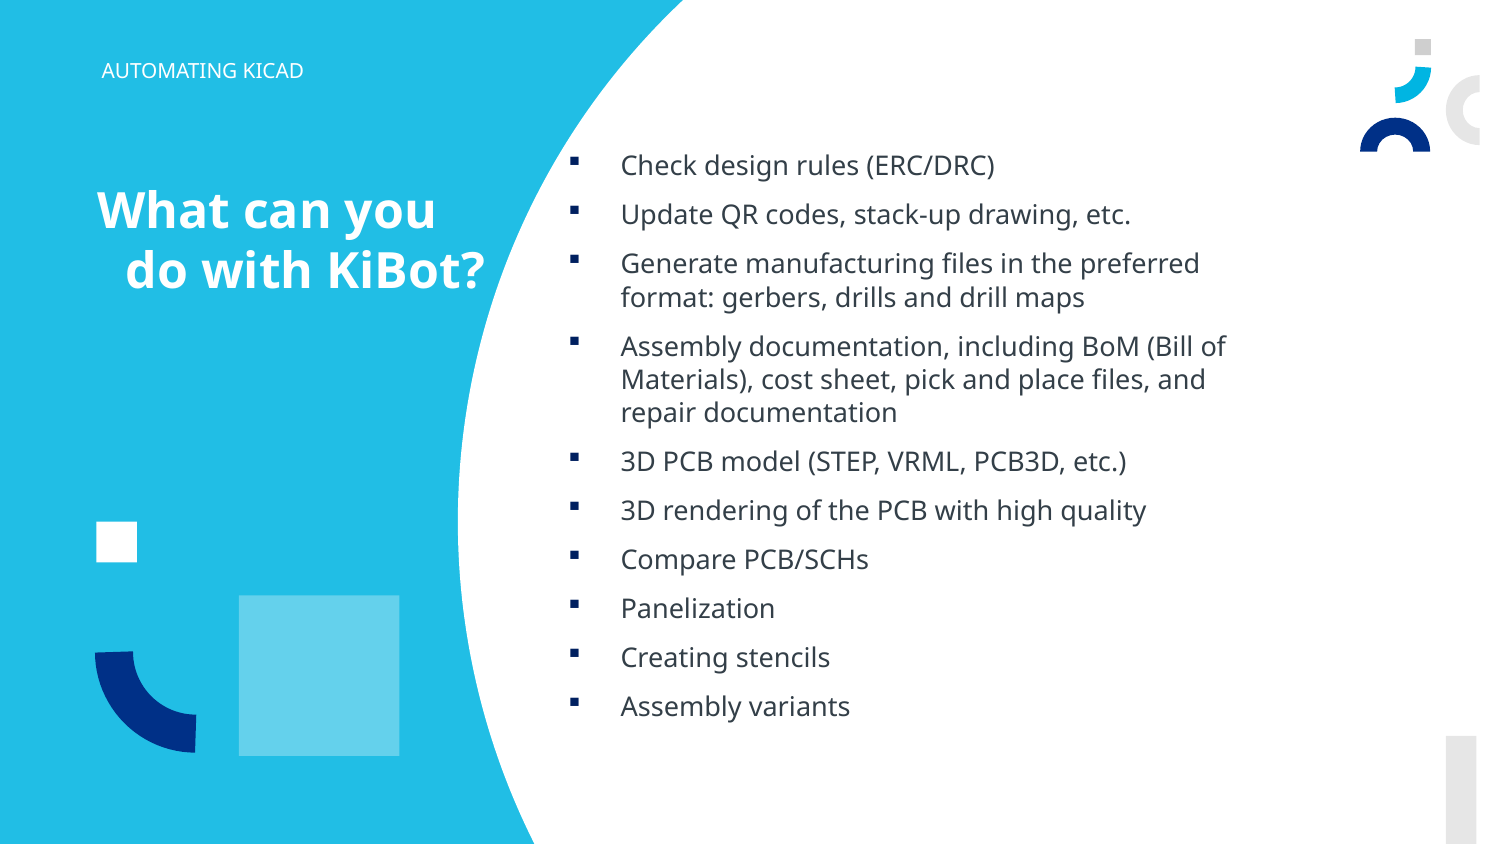

AUTOMATING KICAD
Check design rules (ERC/DRC)
Update QR codes, stack-up drawing, etc.
Generate manufacturing files in the preferred format: gerbers, drills and drill maps
Assembly documentation, including BoM (Bill of Materials), cost sheet, pick and place files, and repair documentation
3D PCB model (STEP, VRML, PCB3D, etc.)
3D rendering of the PCB with high quality
Compare PCB/SCHs
Panelization
Creating stencils
Assembly variants
What can you do with KiBot?